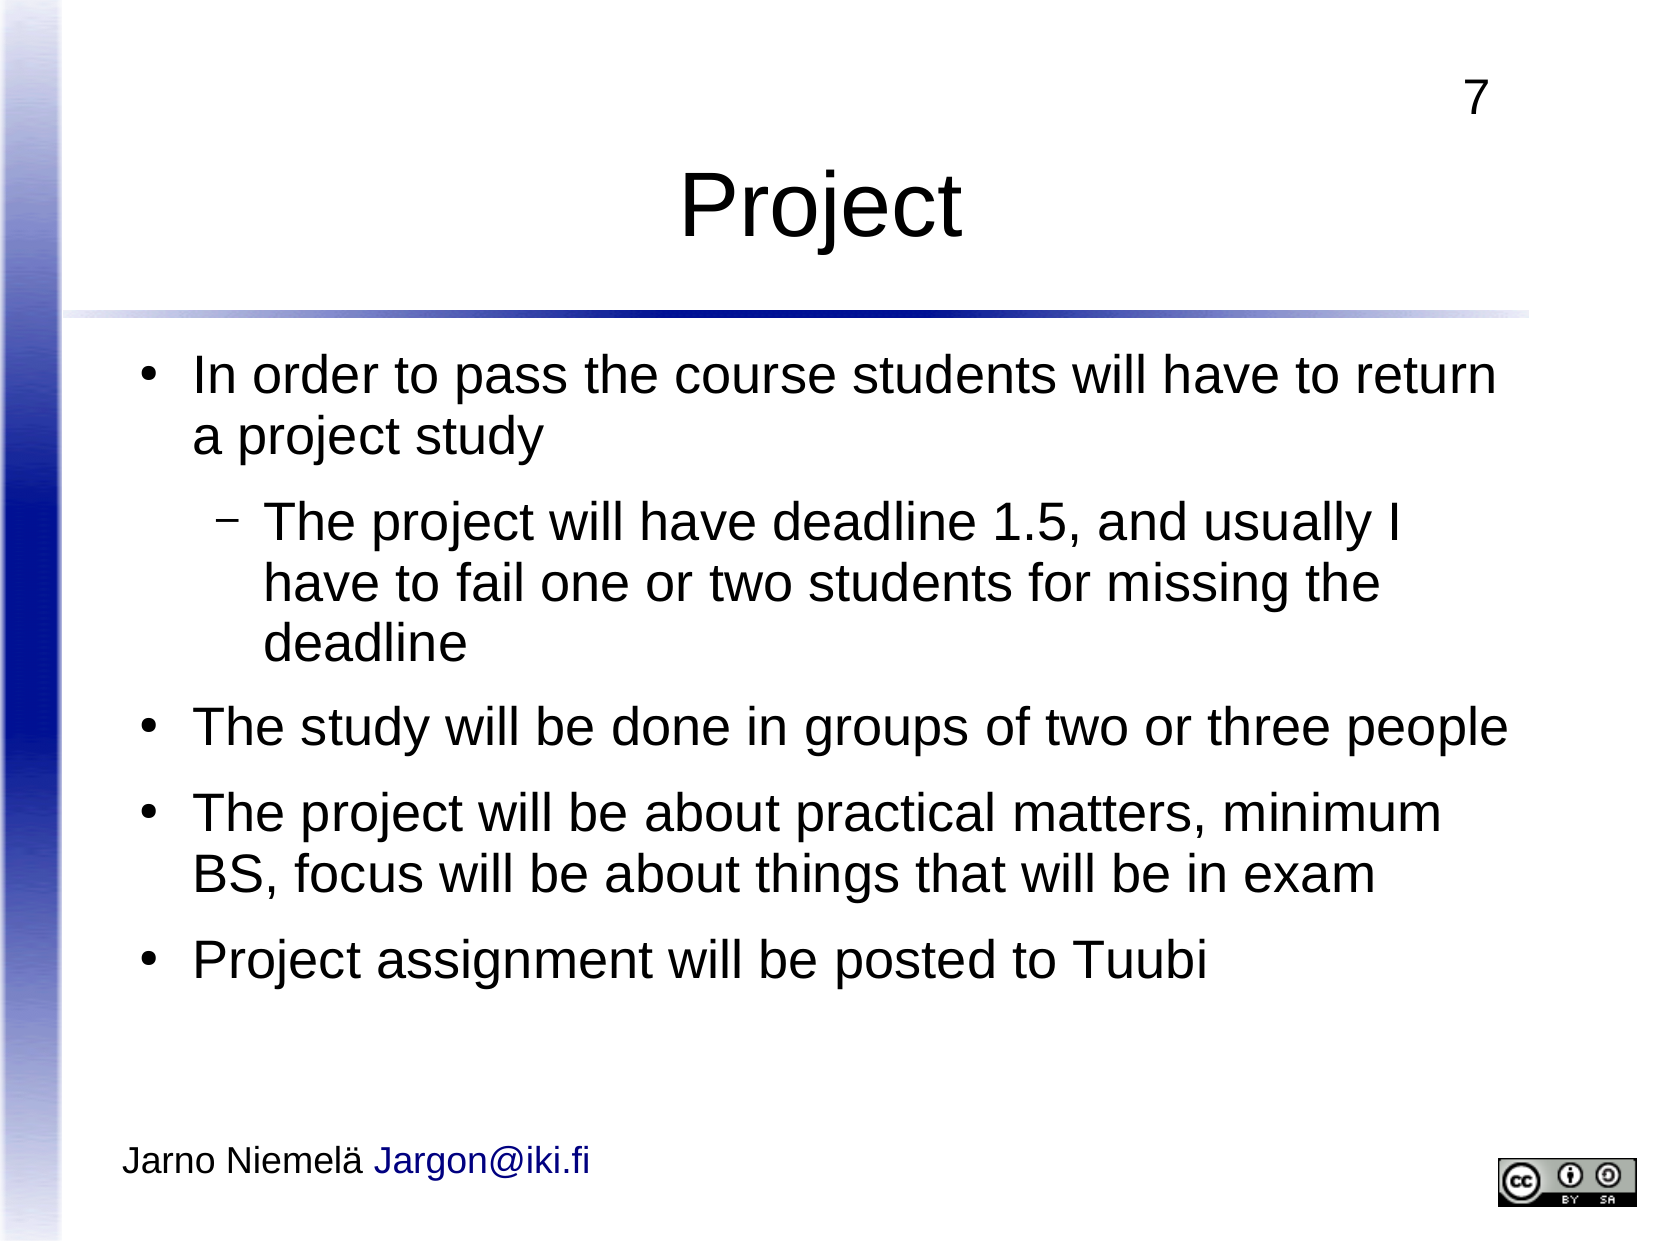

# Project
In order to pass the course students will have to return a project study
The project will have deadline 1.5, and usually I have to fail one or two students for missing the deadline
The study will be done in groups of two or three people
The project will be about practical matters, minimum BS, focus will be about things that will be in exam
Project assignment will be posted to Tuubi